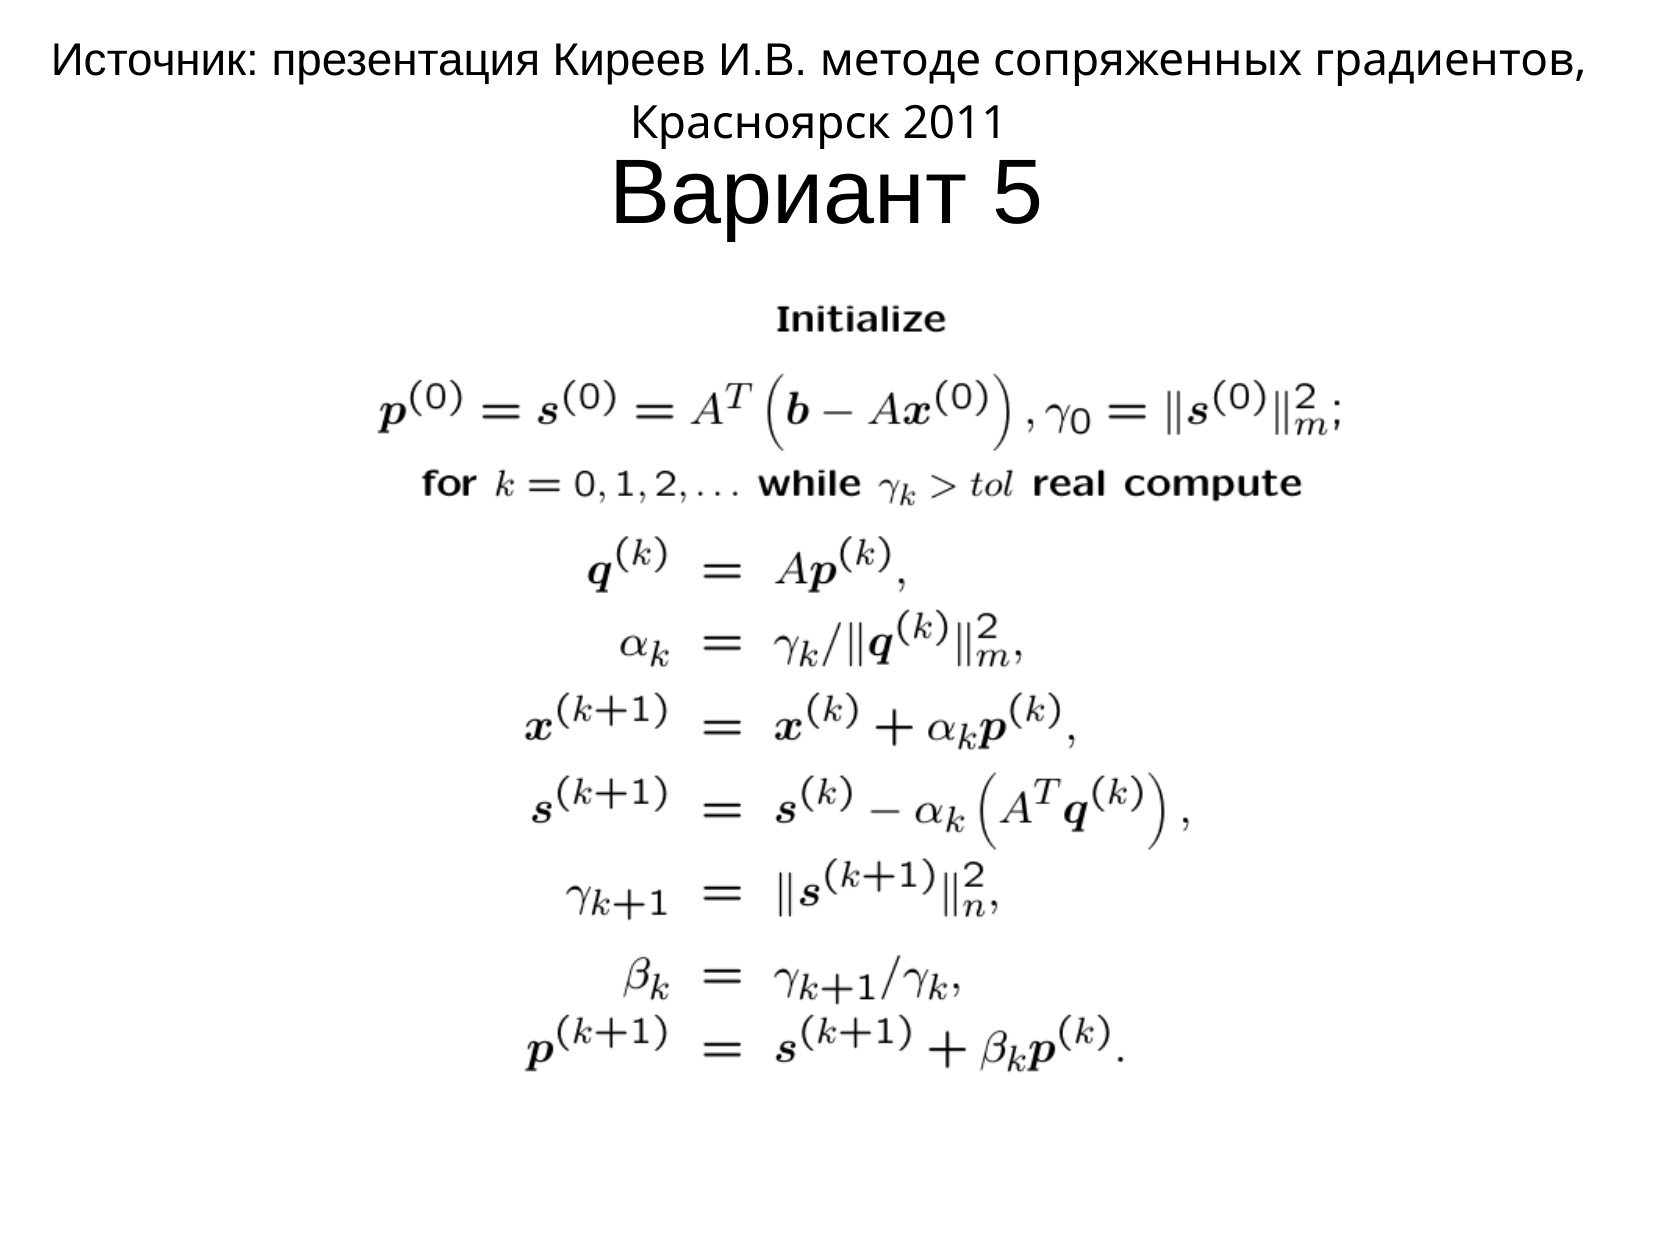

Источник: презентация Киреев И.В. методе сопряженных градиентов, Красноярск 2011
# Вариант 5